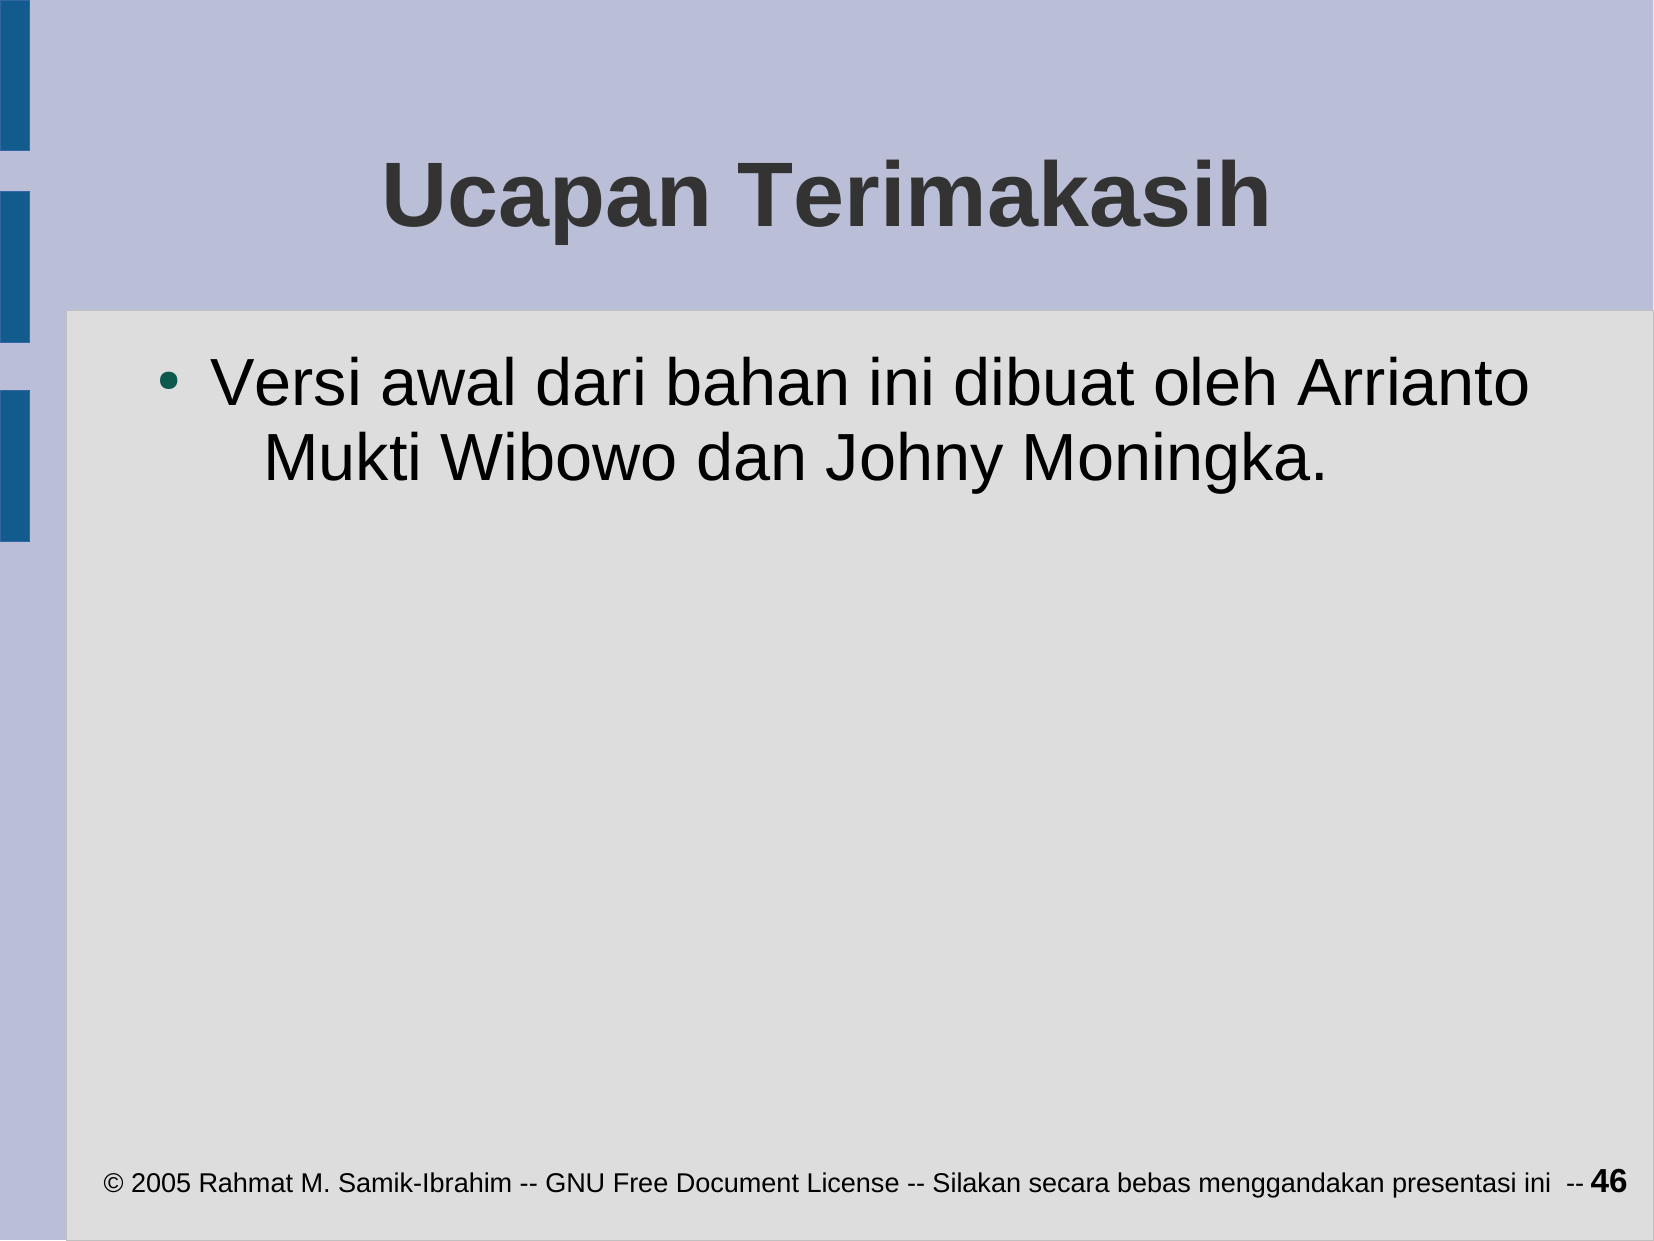

# Ucapan Terimakasih
Versi awal dari bahan ini dibuat oleh Arrianto Mukti Wibowo dan Johny Moningka.